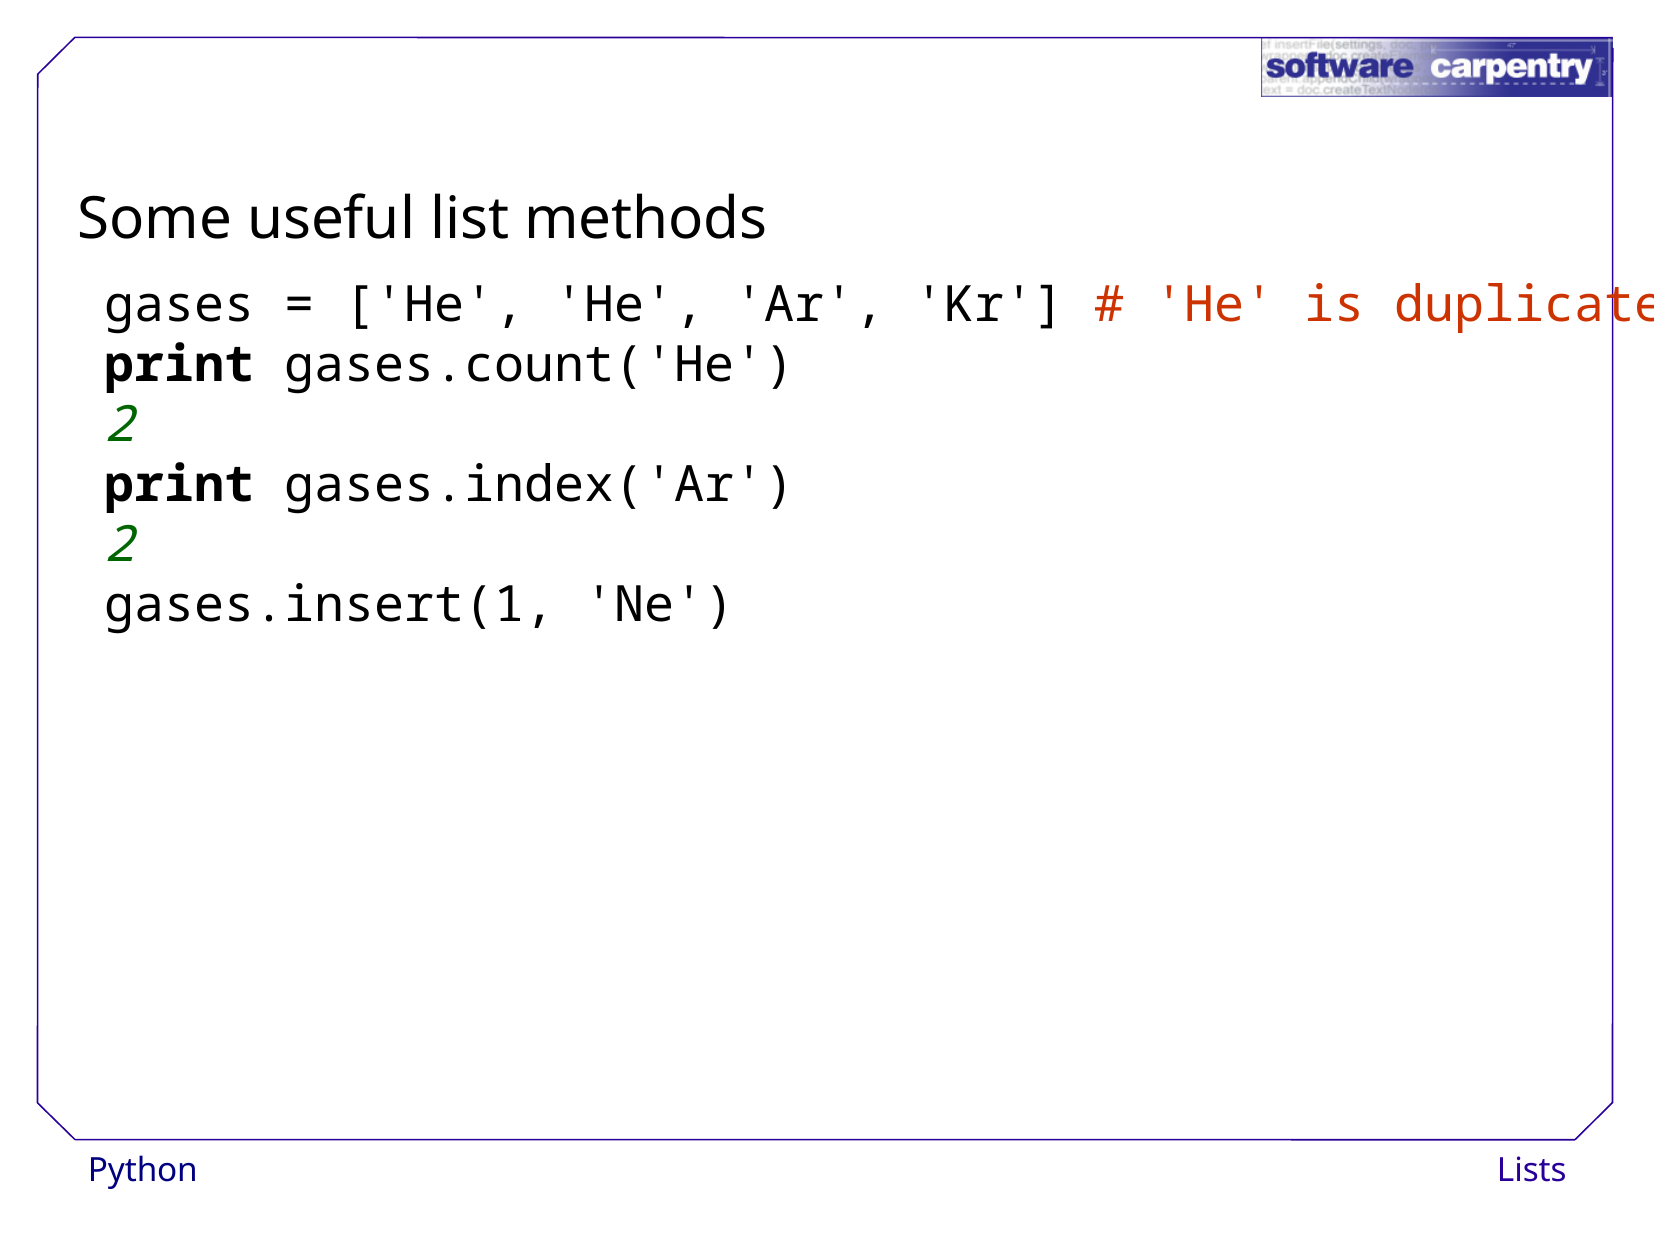

Some useful list methods
gases = ['He', 'He', 'Ar', 'Kr'] # 'He' is duplicated
print gases.count('He')
2
print gases.index('Ar')
2
gases.insert(1, 'Ne')